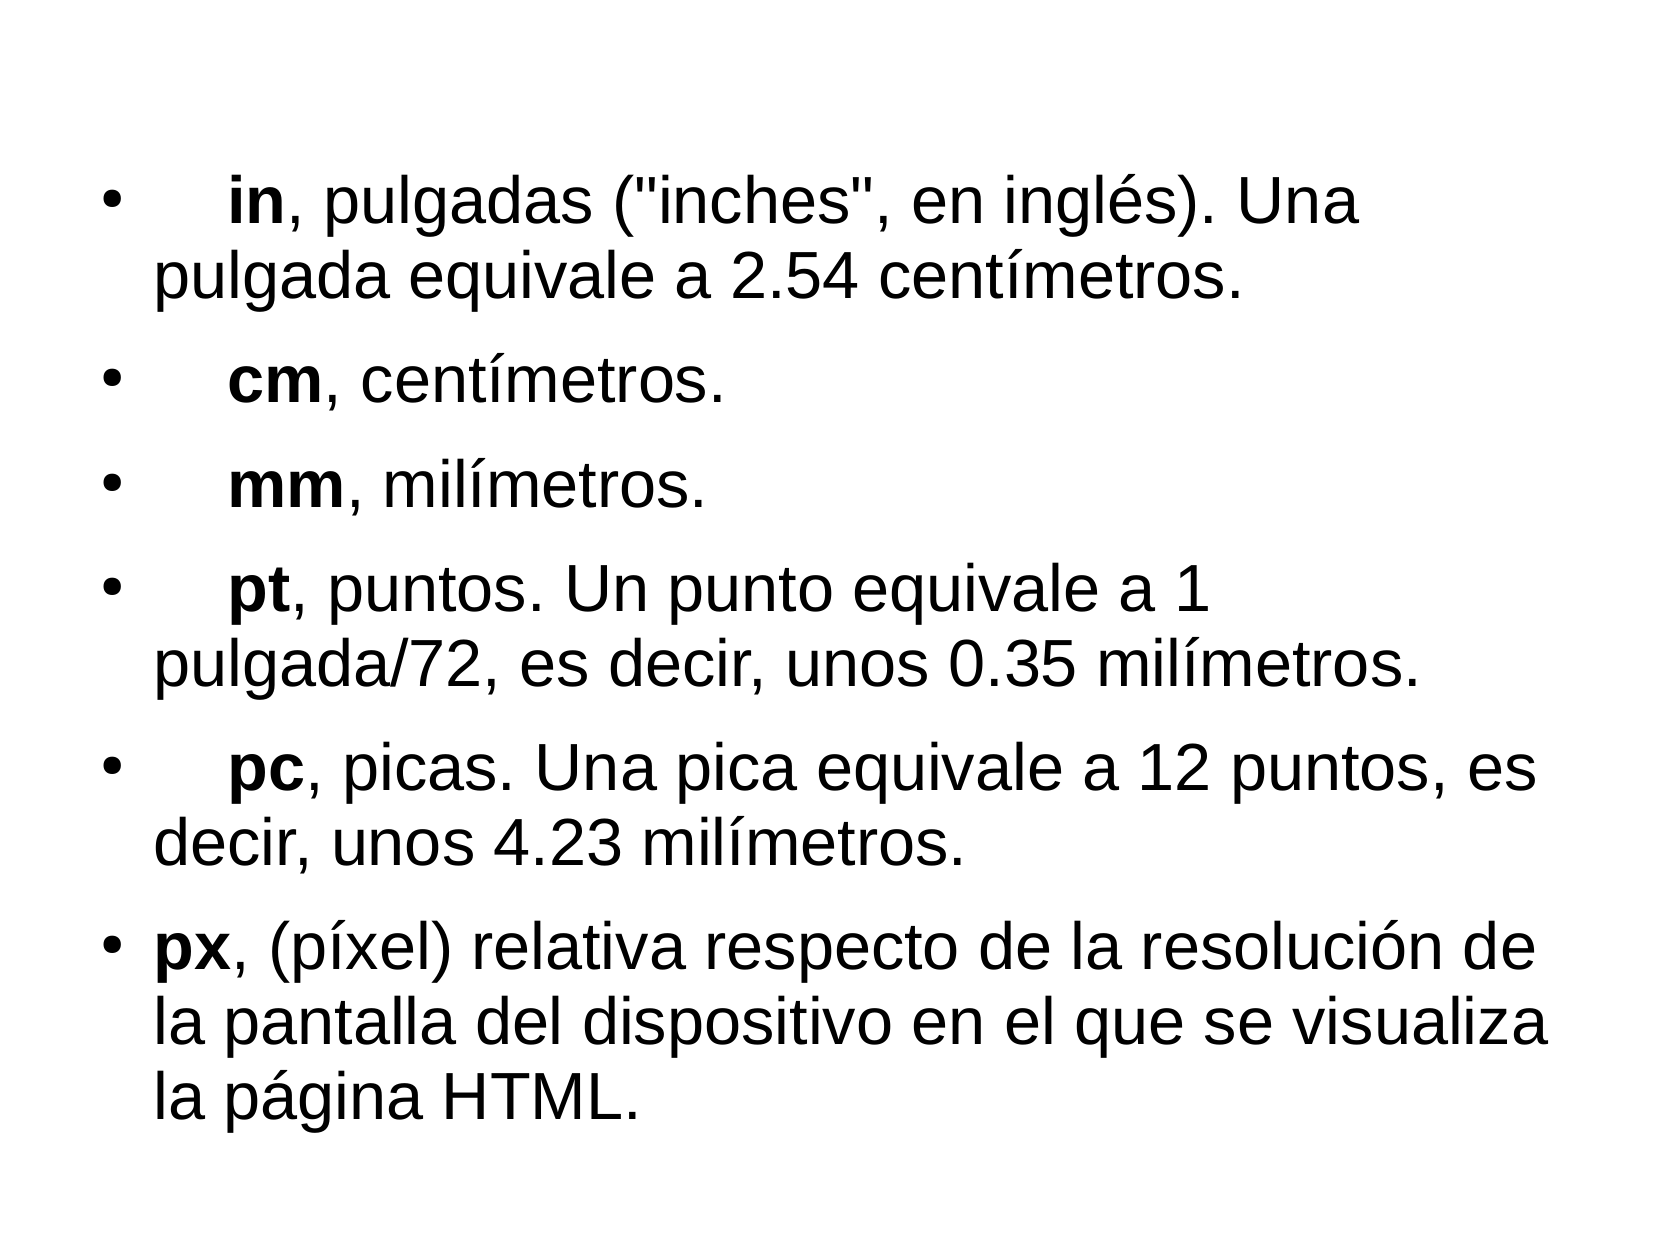

# in, pulgadas ("inches", en inglés). Una pulgada equivale a 2.54 centímetros.
 cm, centímetros.
 mm, milímetros.
 pt, puntos. Un punto equivale a 1 pulgada/72, es decir, unos 0.35 milímetros.
 pc, picas. Una pica equivale a 12 puntos, es decir, unos 4.23 milímetros.
px, (píxel) relativa respecto de la resolución de la pantalla del dispositivo en el que se visualiza la página HTML.